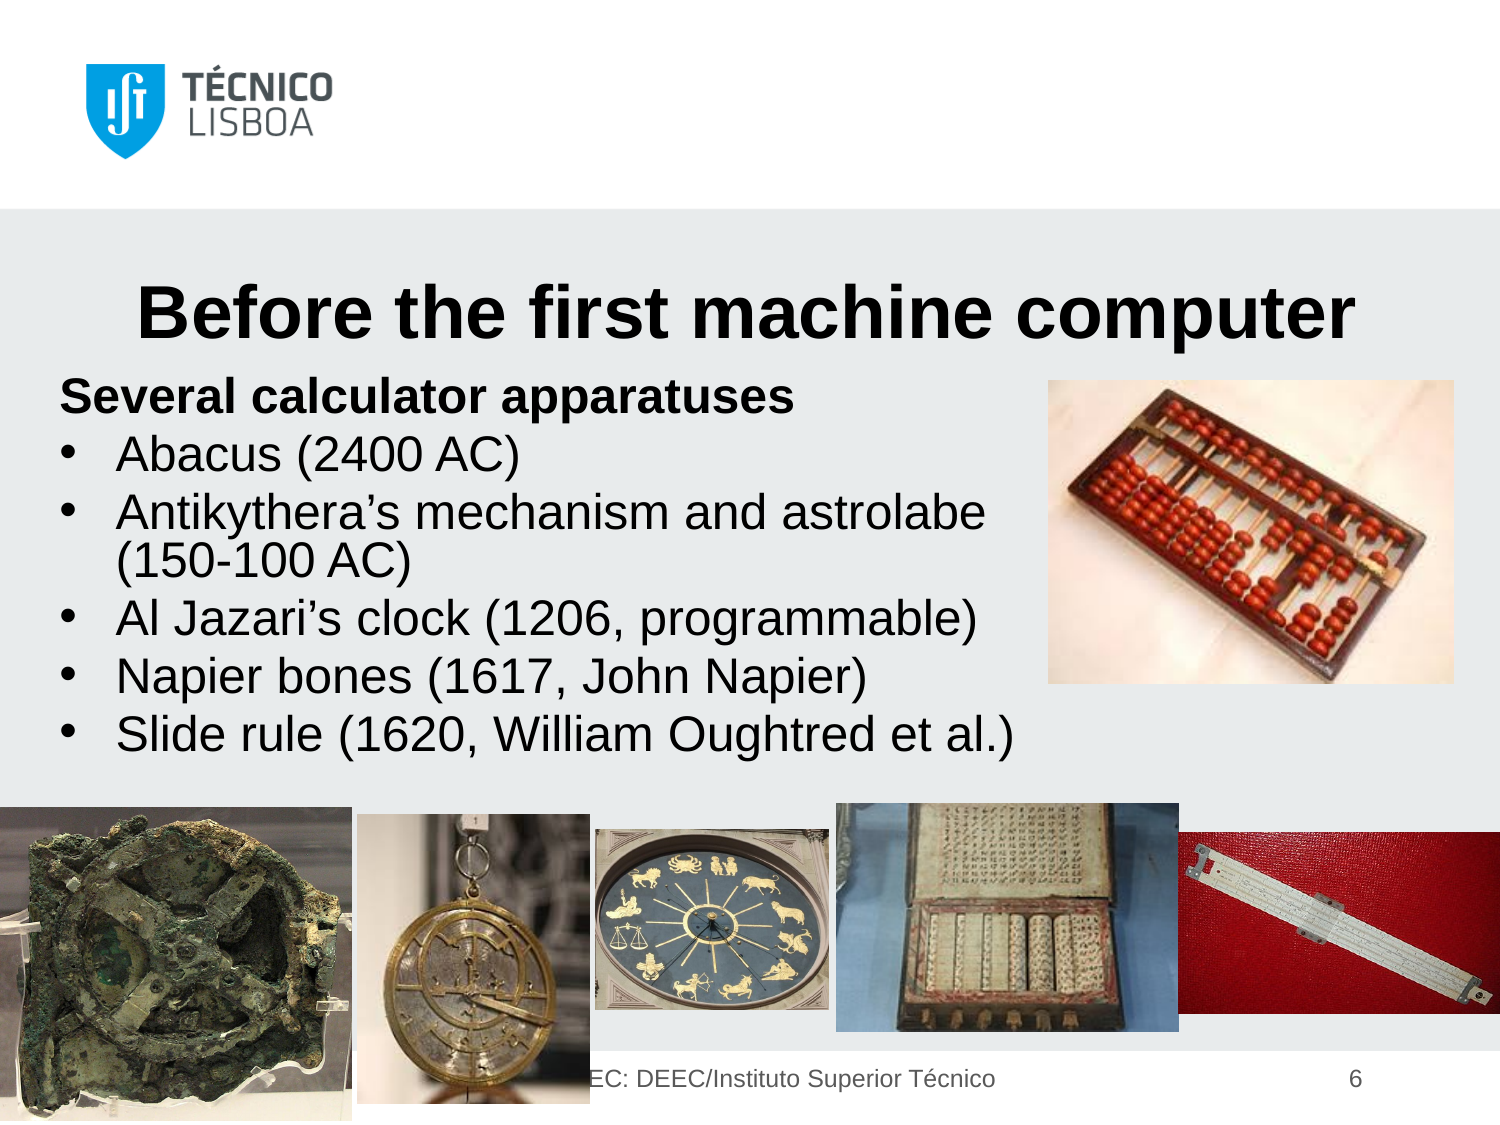

# Before the first machine computer
Several calculator apparatuses
Abacus (2400 AC)
Antikythera’s mechanism and astrolabe (150-100 AC)
Al Jazari’s clock (1206, programmable)
Napier bones (1617, John Napier)
Slide rule (1620, William Oughtred et al.)
EC/SEC: DEEC/Instituto Superior Técnico